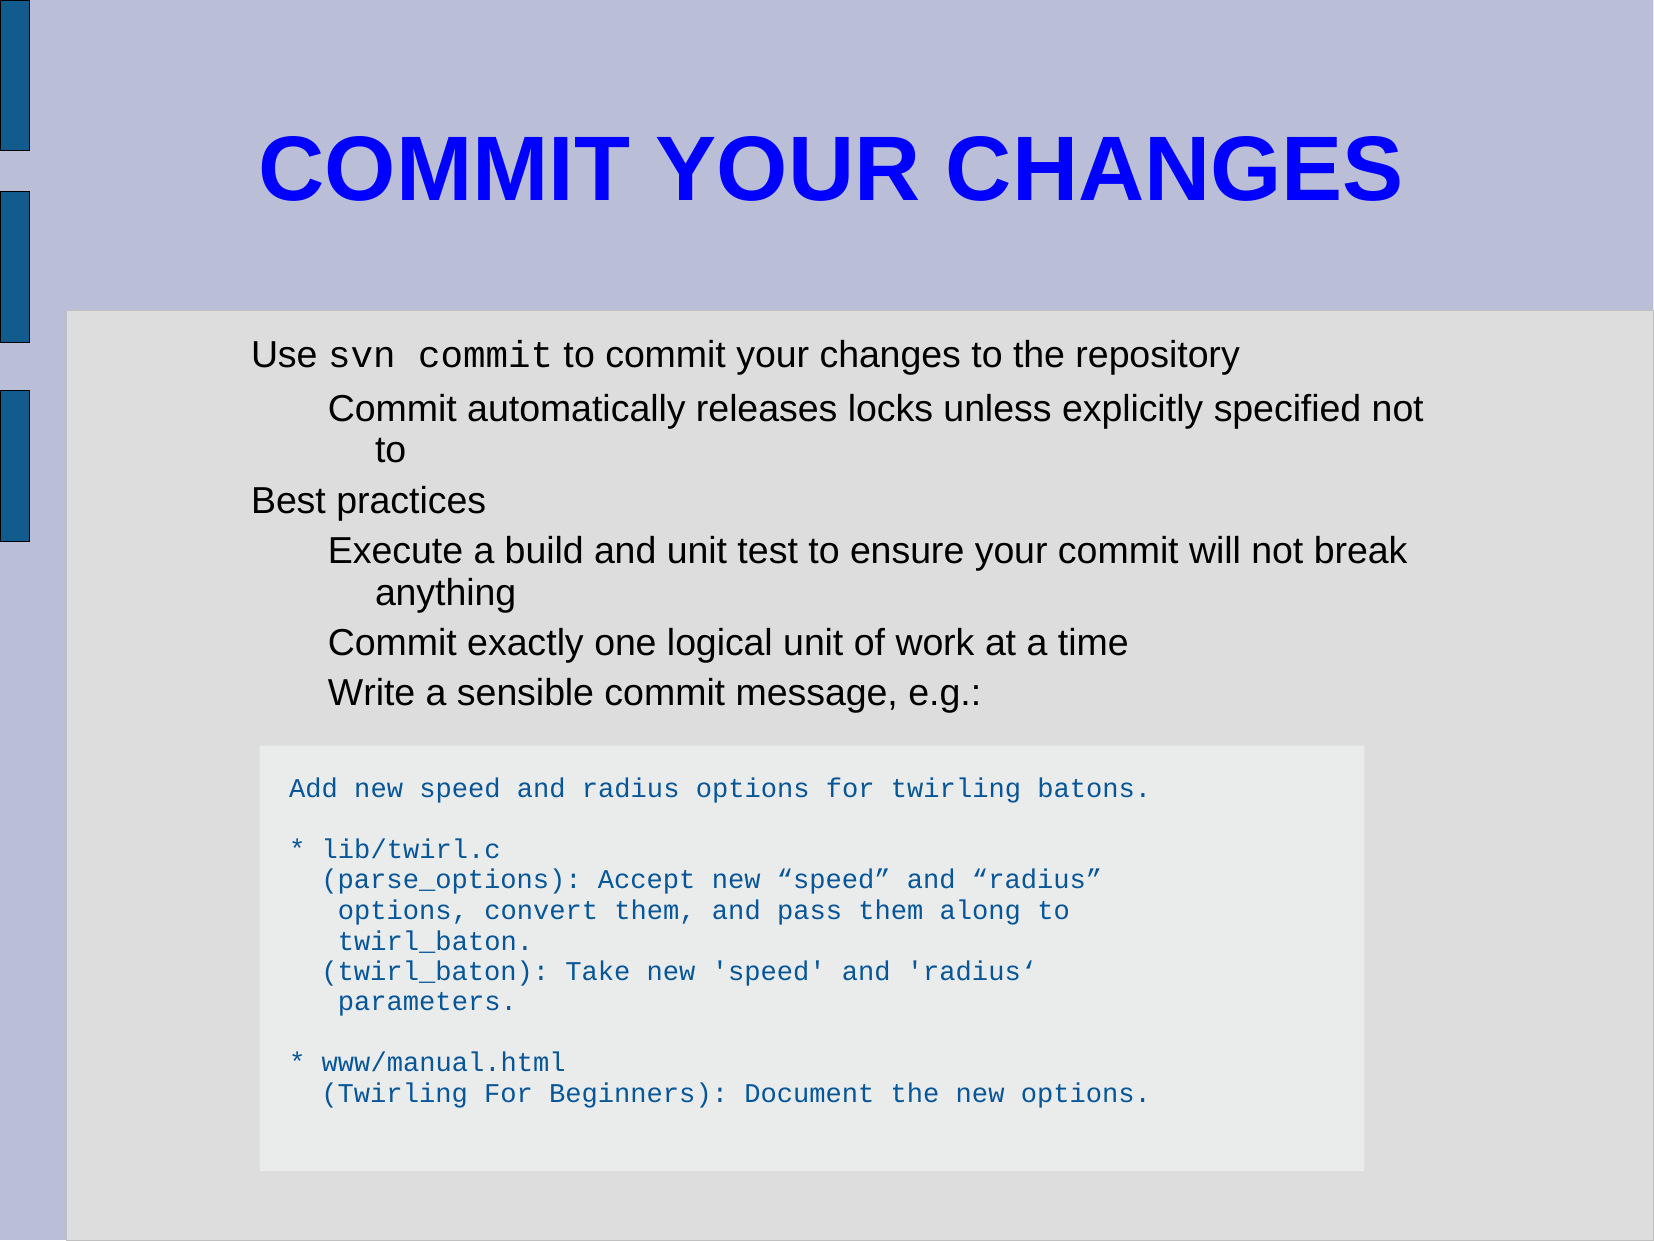

# COMMIT YOUR CHANGES
Use svn commit to commit your changes to the repository
Commit automatically releases locks unless explicitly specified not to
Best practices
Execute a build and unit test to ensure your commit will not break anything
Commit exactly one logical unit of work at a time
Write a sensible commit message, e.g.:
Add new speed and radius options for twirling batons.
* lib/twirl.c
 (parse_options): Accept new “speed” and “radius”
 options, convert them, and pass them along to
 twirl_baton.
 (twirl_baton): Take new 'speed' and 'radius‘
 parameters.
* www/manual.html
 (Twirling For Beginners): Document the new options.